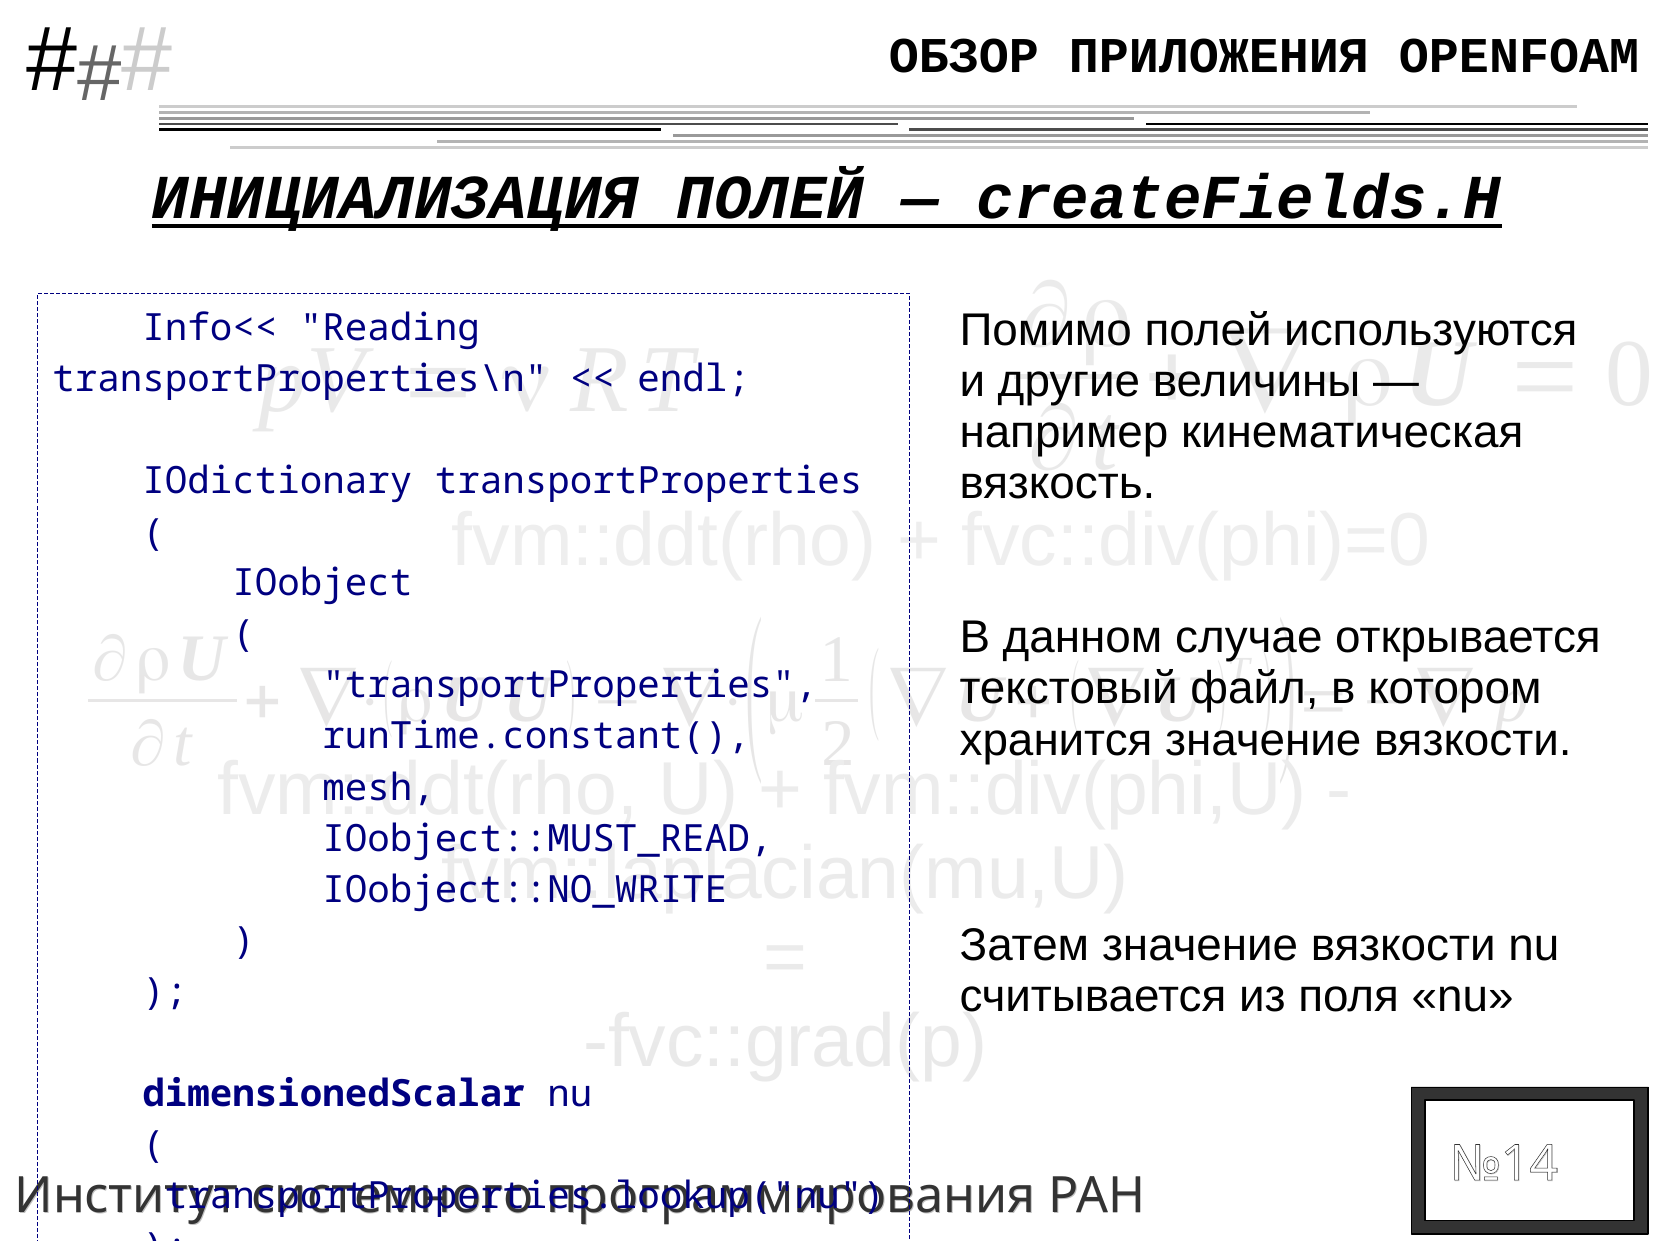

# ИНИЦИАЛИЗАЦИЯ ПОЛЕЙ — createFields.H
 Info<< "Reading transportProperties\n" << endl;
 IOdictionary transportProperties
 (
 IOobject
 (
 "transportProperties",
 runTime.constant(),
 mesh,
 IOobject::MUST_READ,
 IOobject::NO_WRITE
 )
 );
 dimensionedScalar nu
 (
 transportProperties.lookup("nu")
 );
Помимо полей используются и другие величины — например кинематическая вязкость.
В данном случае открывается текстовый файл, в котором хранится значение вязкости.
Затем значение вязкости nu считывается из поля «nu»